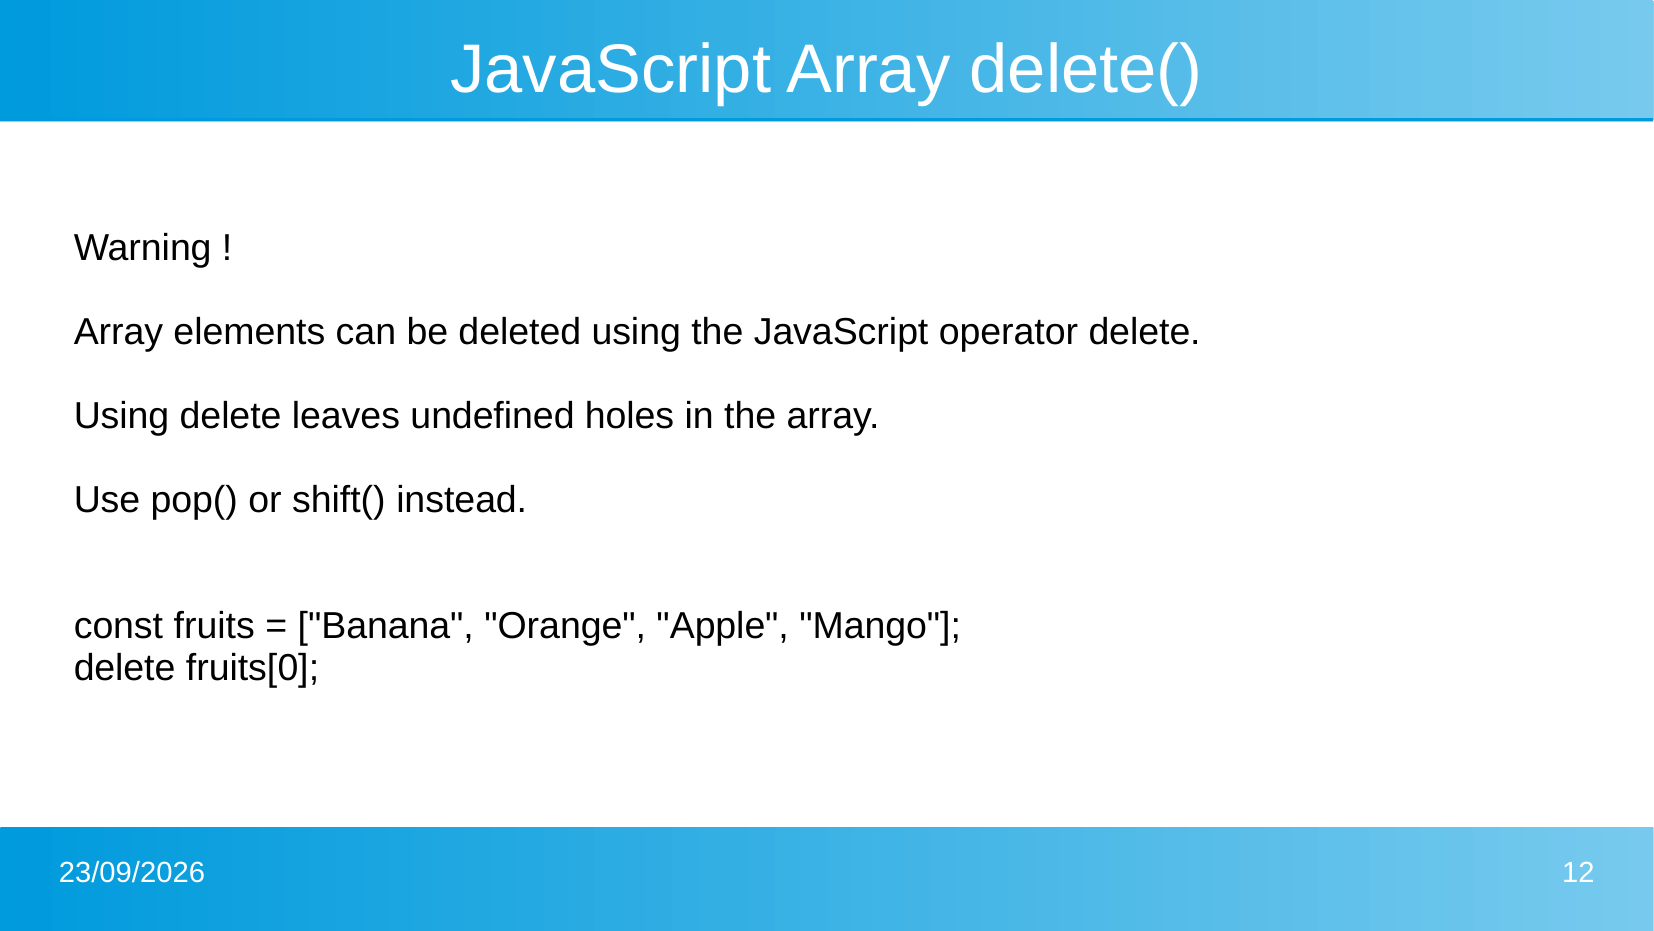

# JavaScript Array delete()
Warning !
Array elements can be deleted using the JavaScript operator delete.
Using delete leaves undefined holes in the array.
Use pop() or shift() instead.
const fruits = ["Banana", "Orange", "Apple", "Mango"];
delete fruits[0];
12